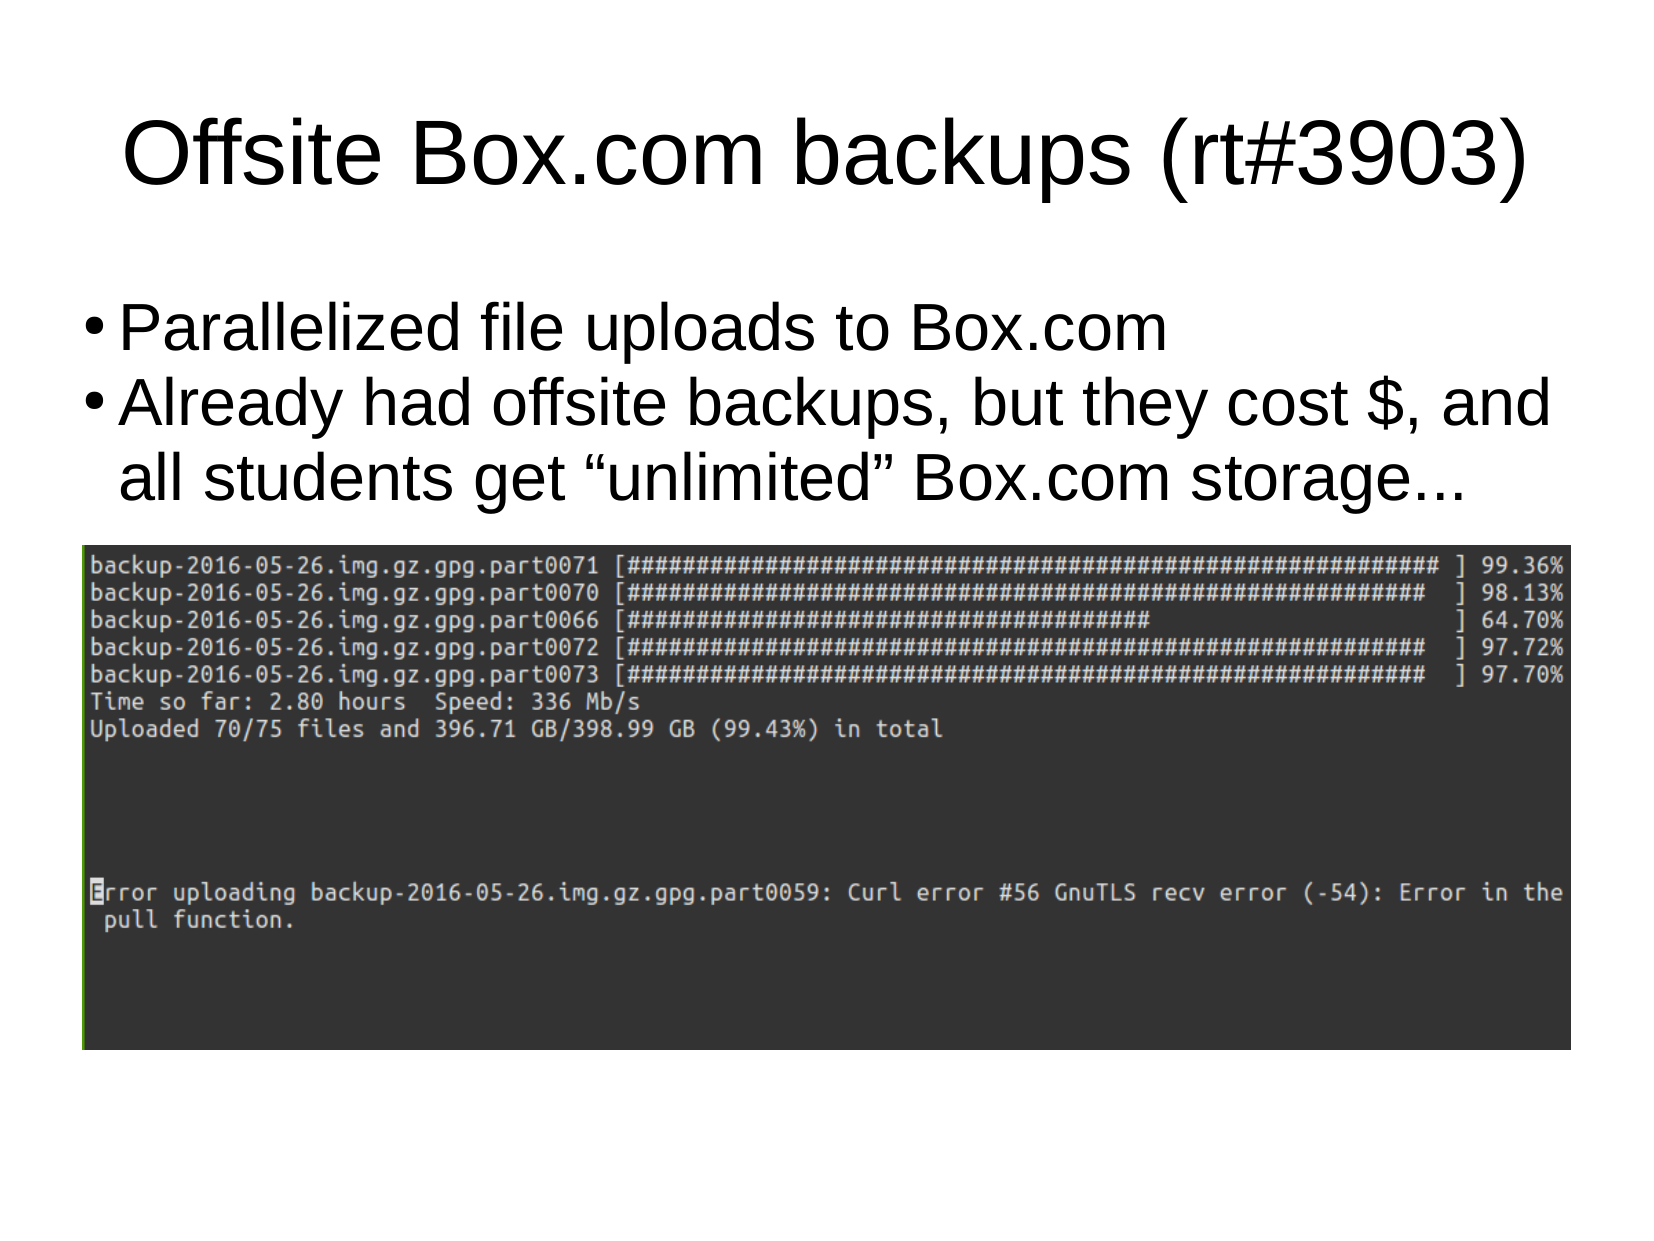

# Offsite Box.com backups (rt#3903)
Parallelized file uploads to Box.com
Already had offsite backups, but they cost $, and all students get “unlimited” Box.com storage...